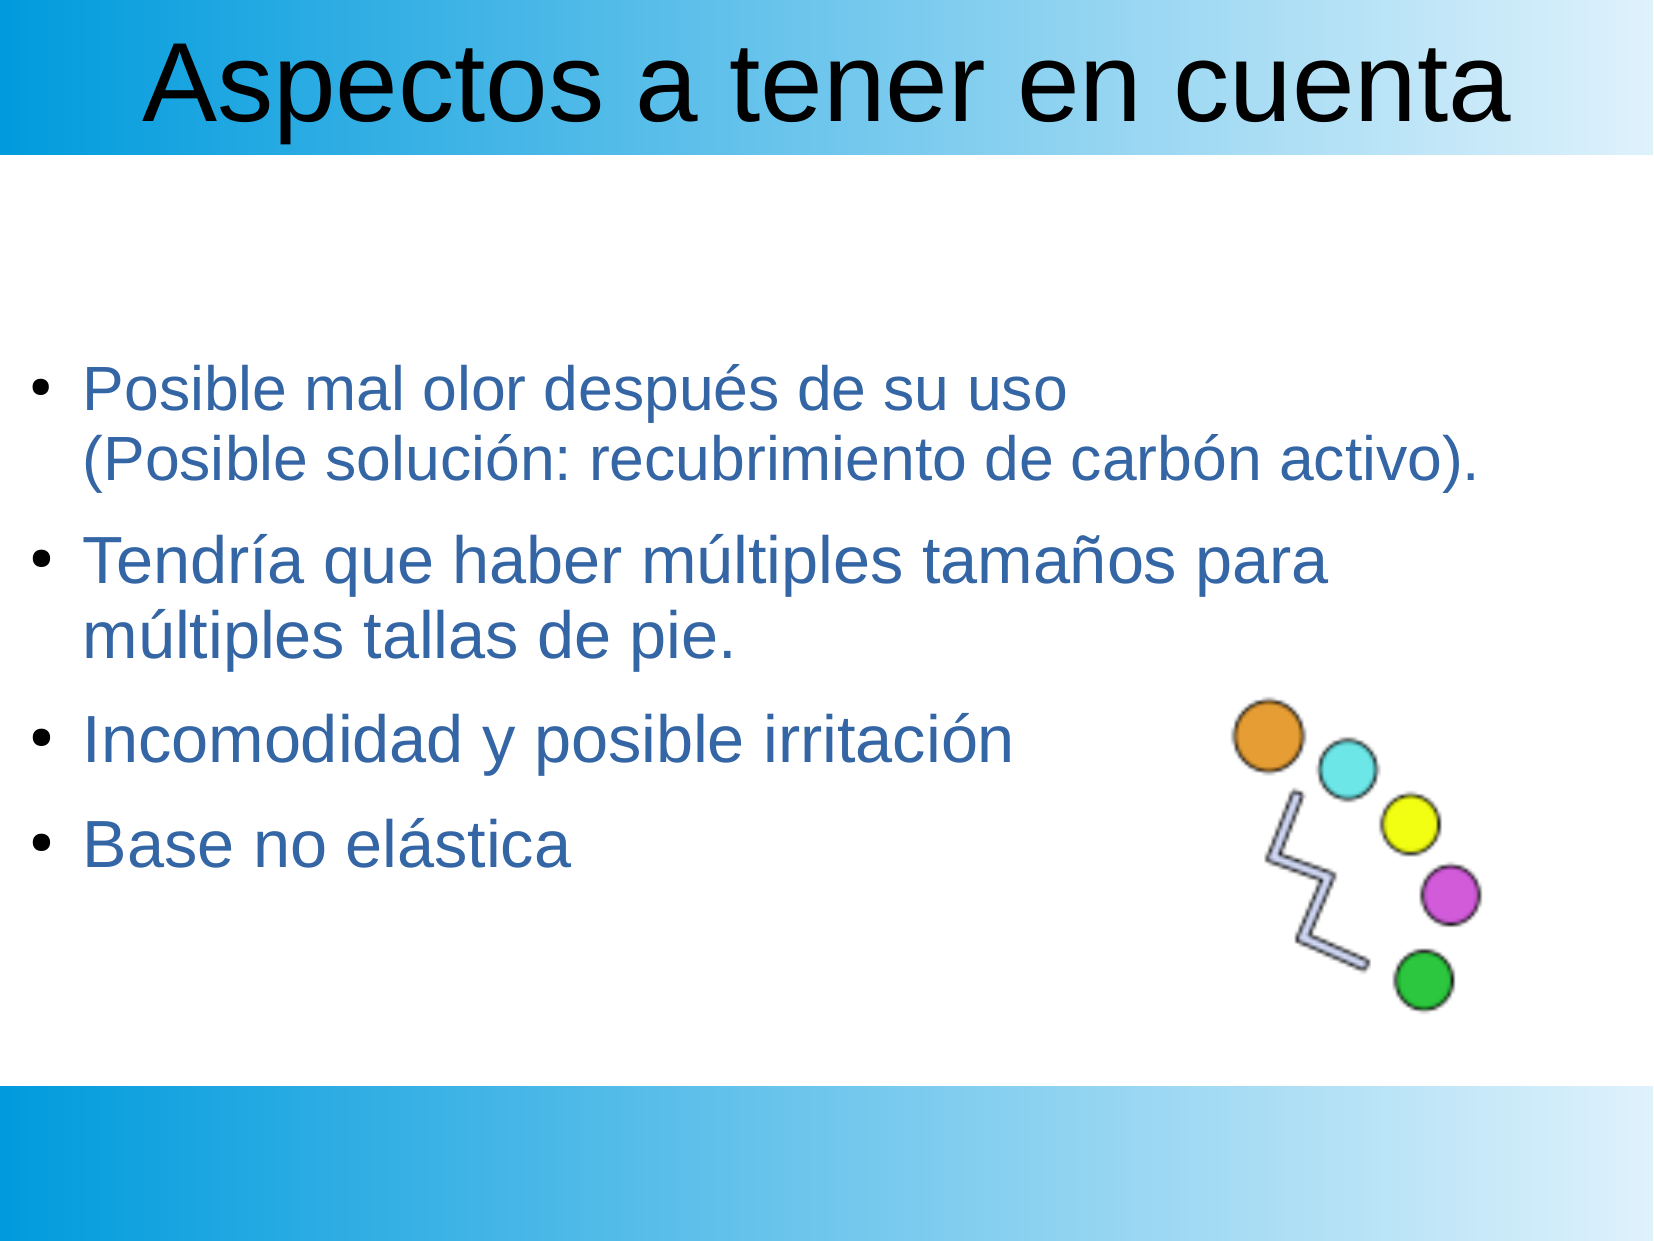

# Aspectos a tener en cuenta
Posible mal olor después de su uso 					(Posible solución: recubrimiento de carbón activo).
Tendría que haber múltiples tamaños para múltiples tallas de pie.
Incomodidad y posible irritación
Base no elástica